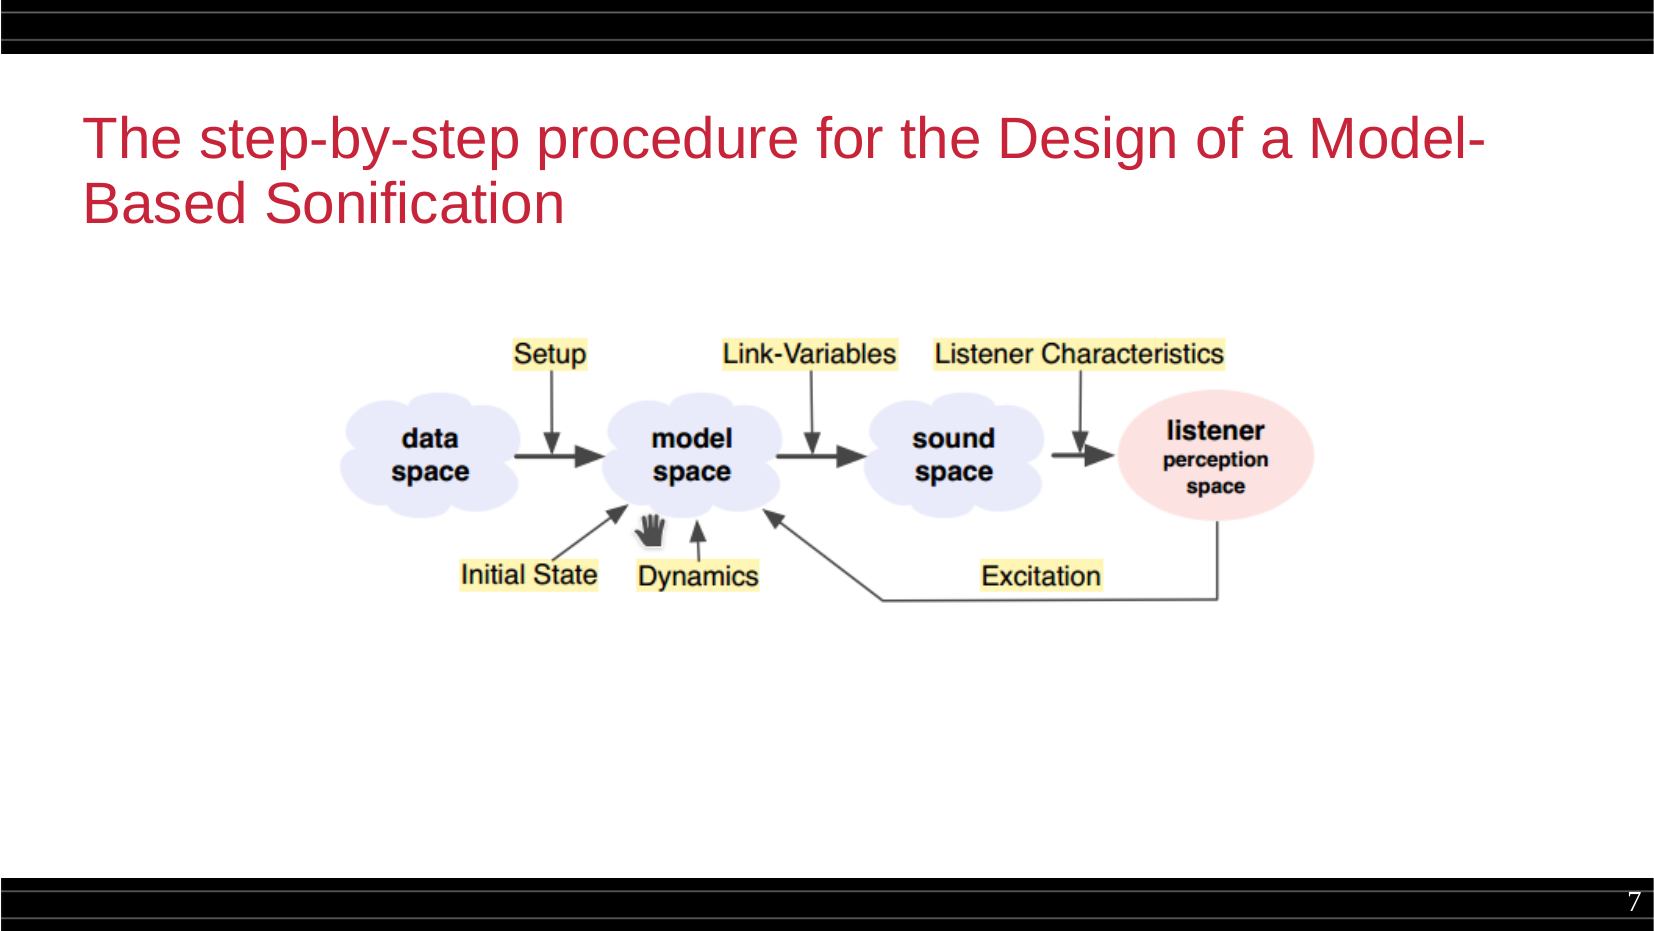

# The step-by-step procedure for the Design of a Model-Based Sonification